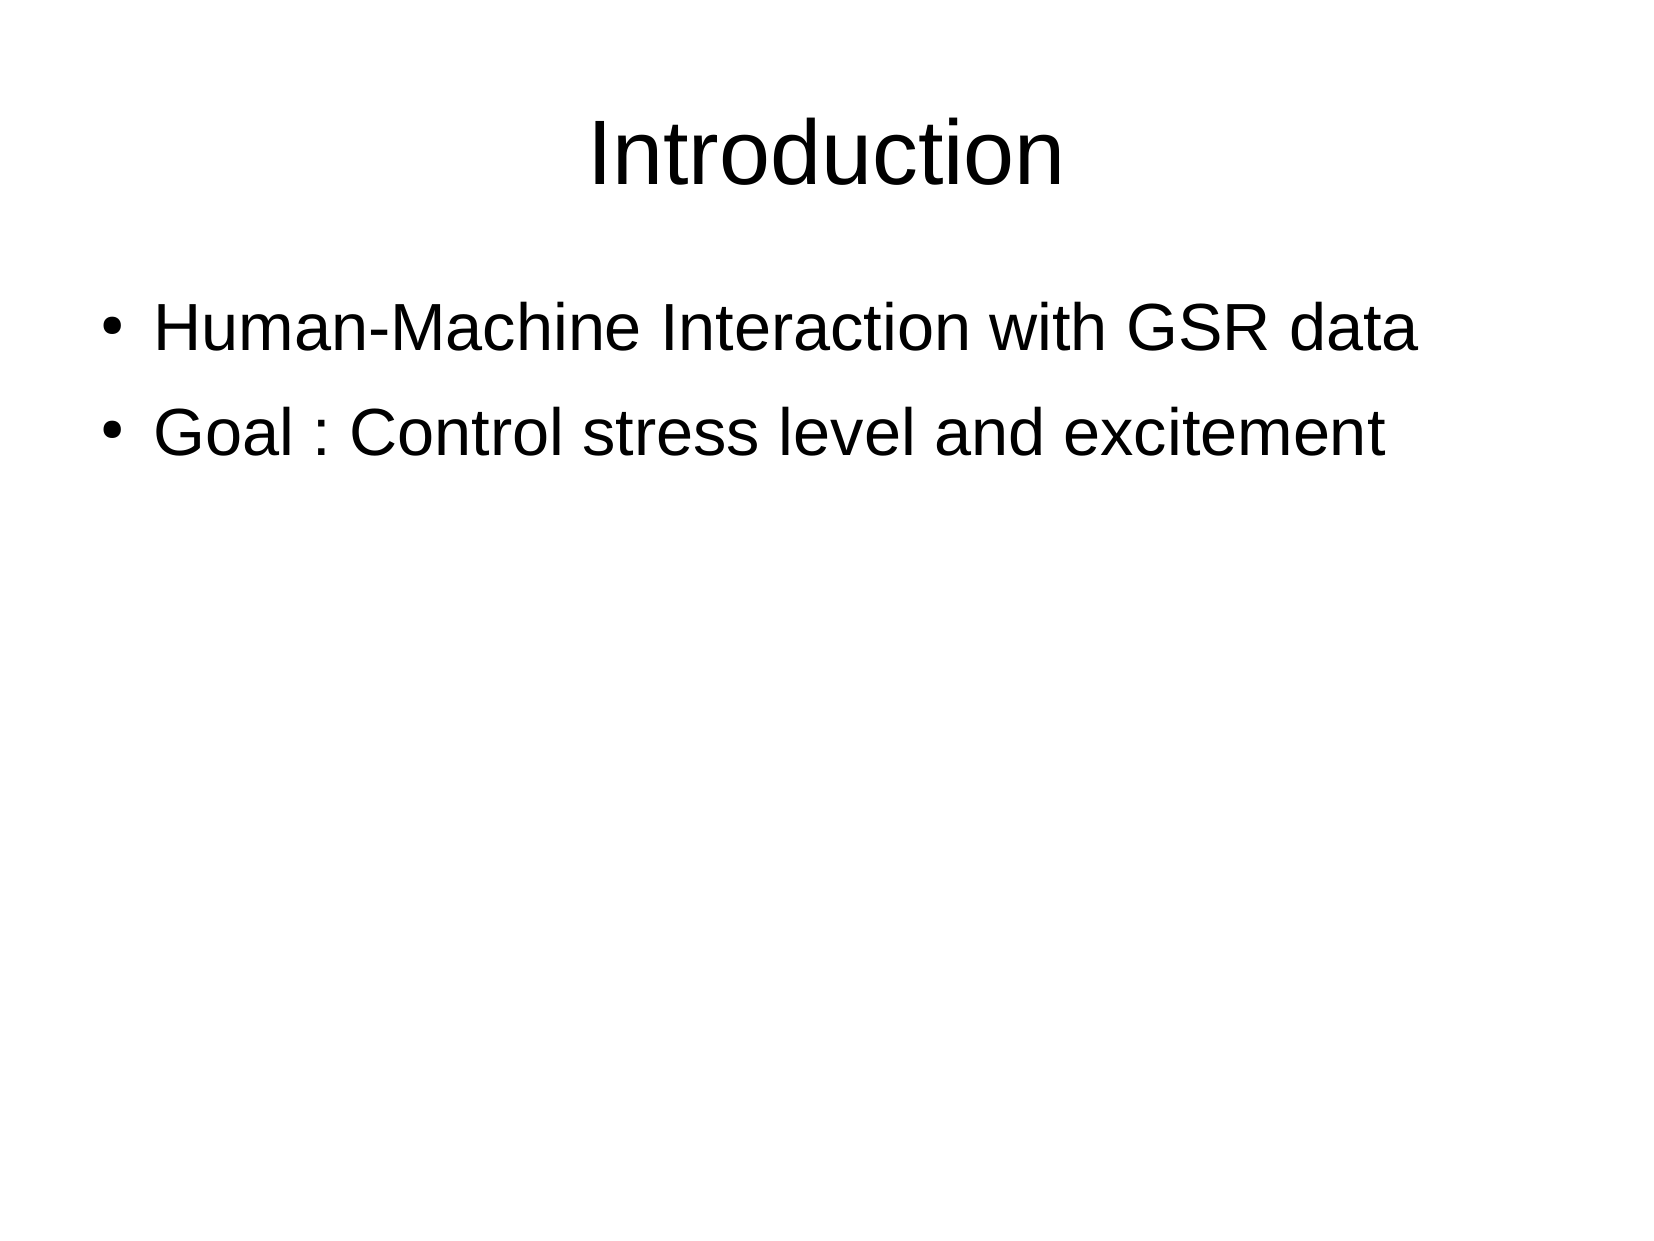

# Introduction
Human-Machine Interaction with GSR data
Goal : Control stress level and excitement